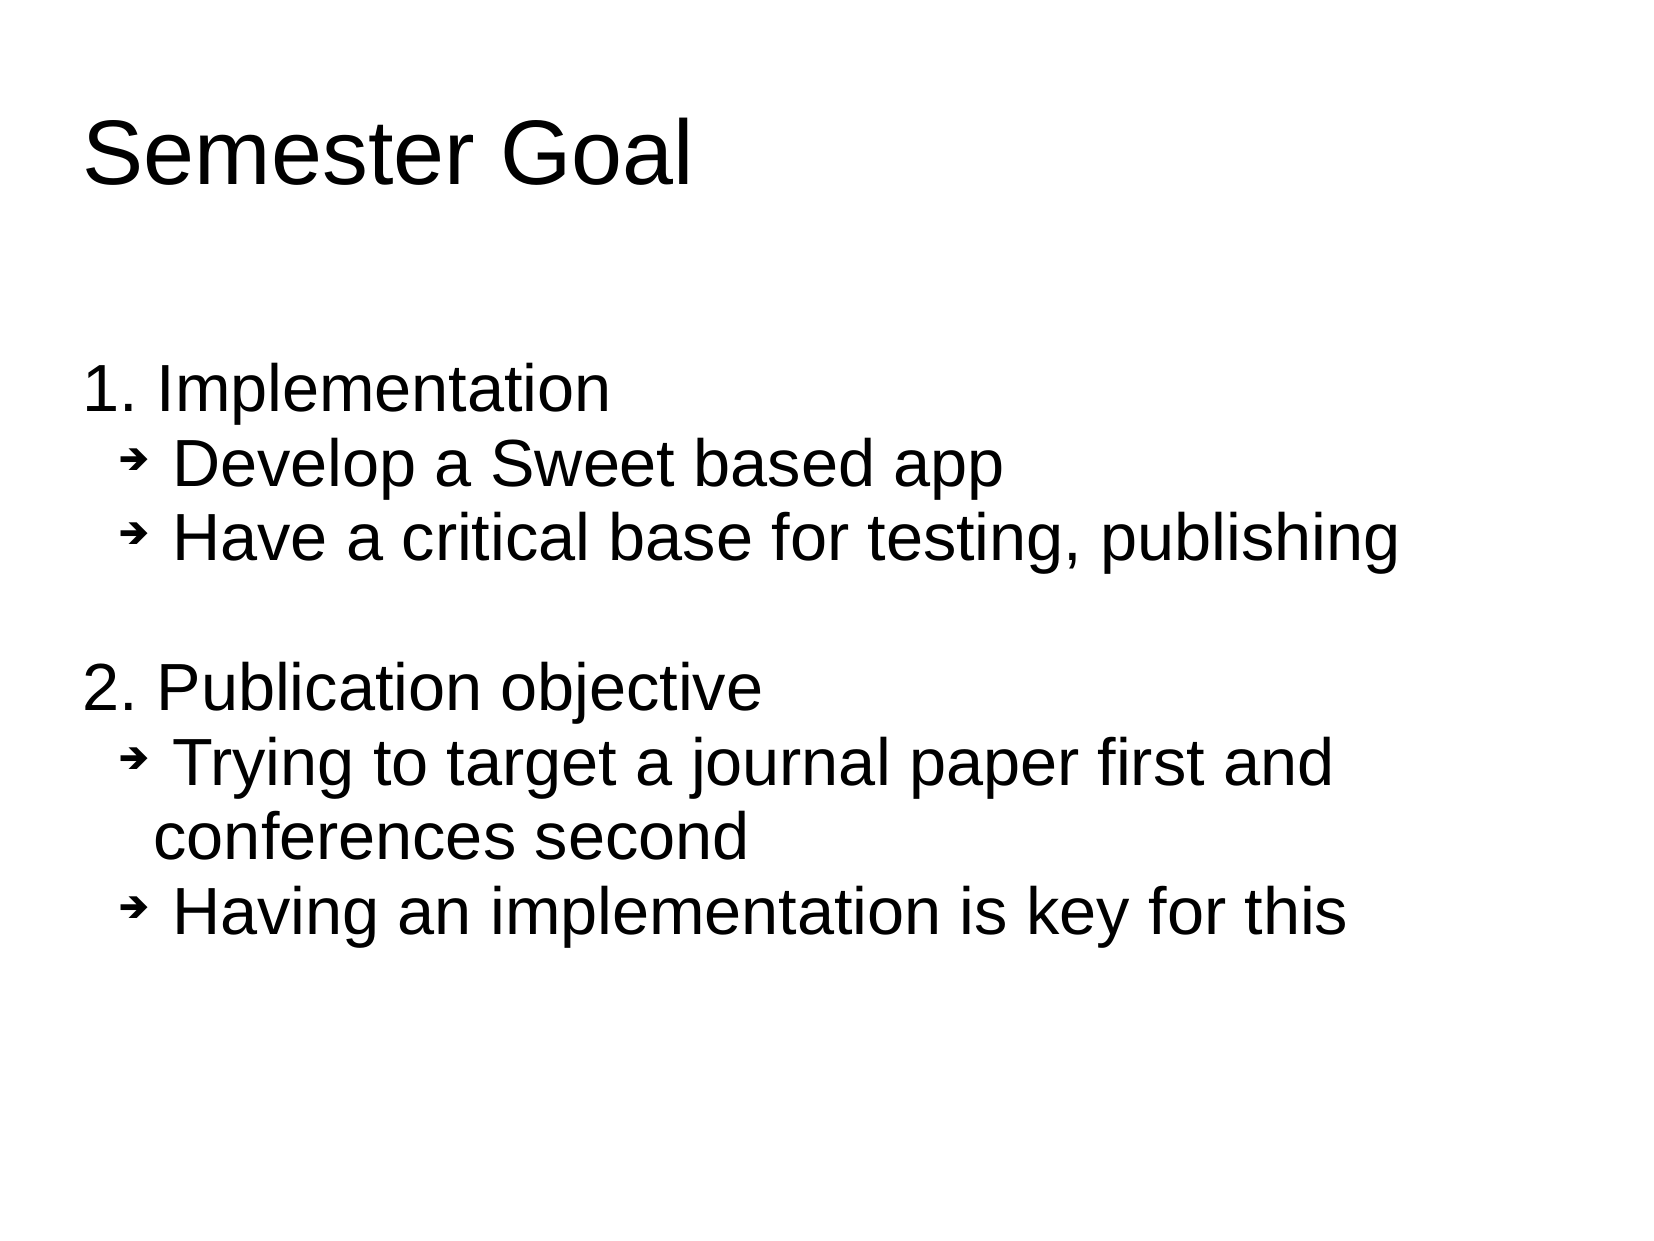

# Semester Goal
 Implementation
 Develop a Sweet based app
 Have a critical base for testing, publishing
 Publication objective
 Trying to target a journal paper first and conferences second
 Having an implementation is key for this